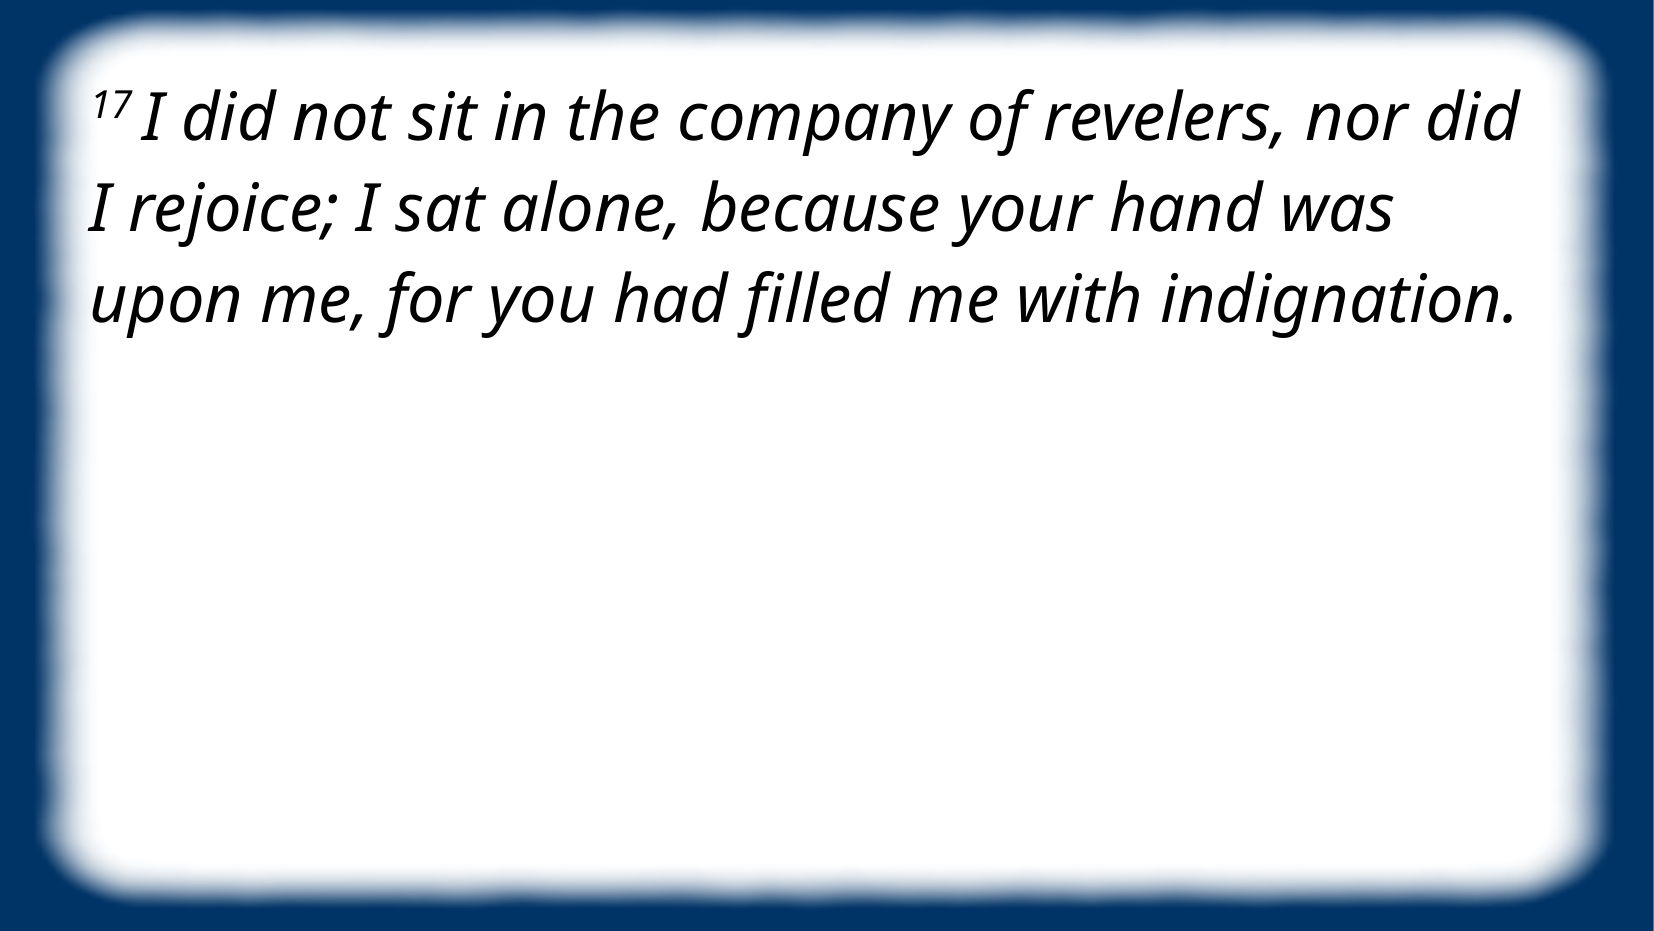

17 I did not sit in the company of revelers, nor did I rejoice; I sat alone, because your hand was upon me, for you had filled me with indignation.